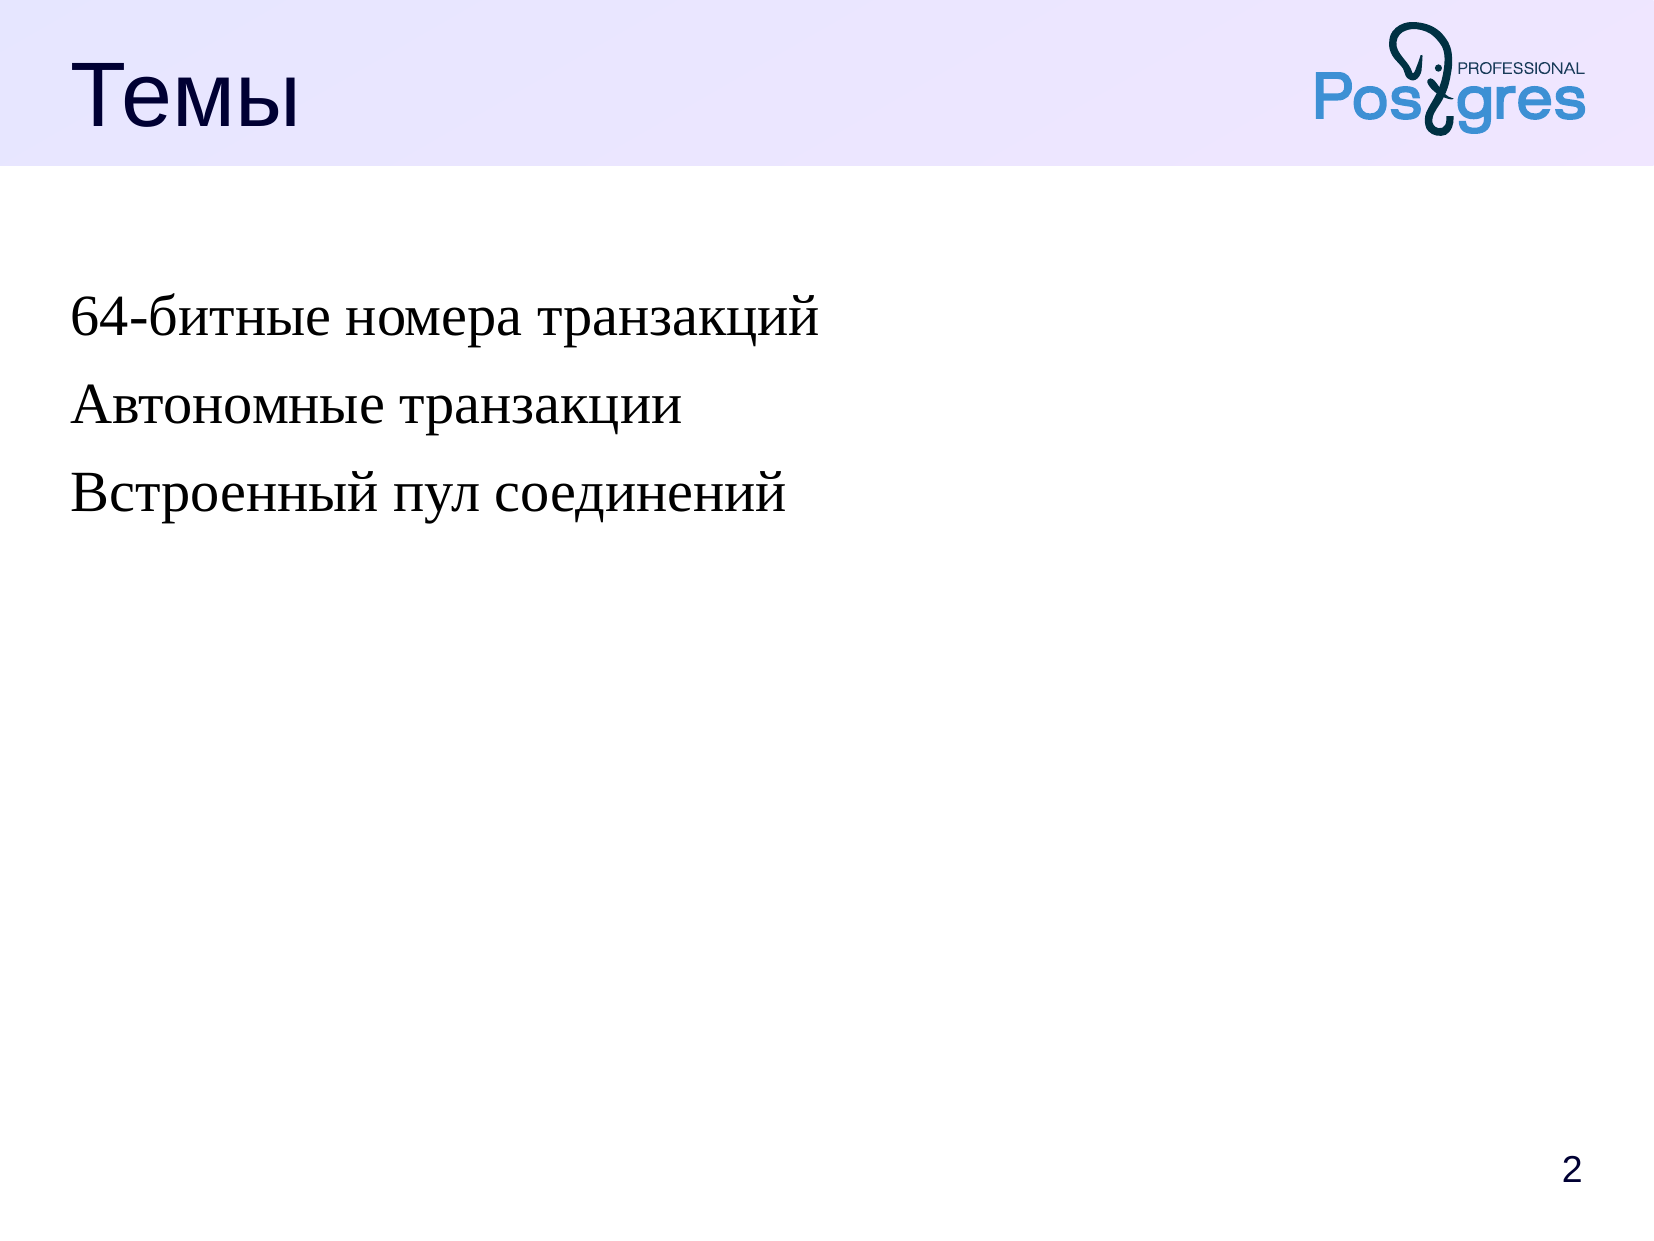

# Темы
64-битные номера транзакций
Автономные транзакции
Встроенный пул соединений